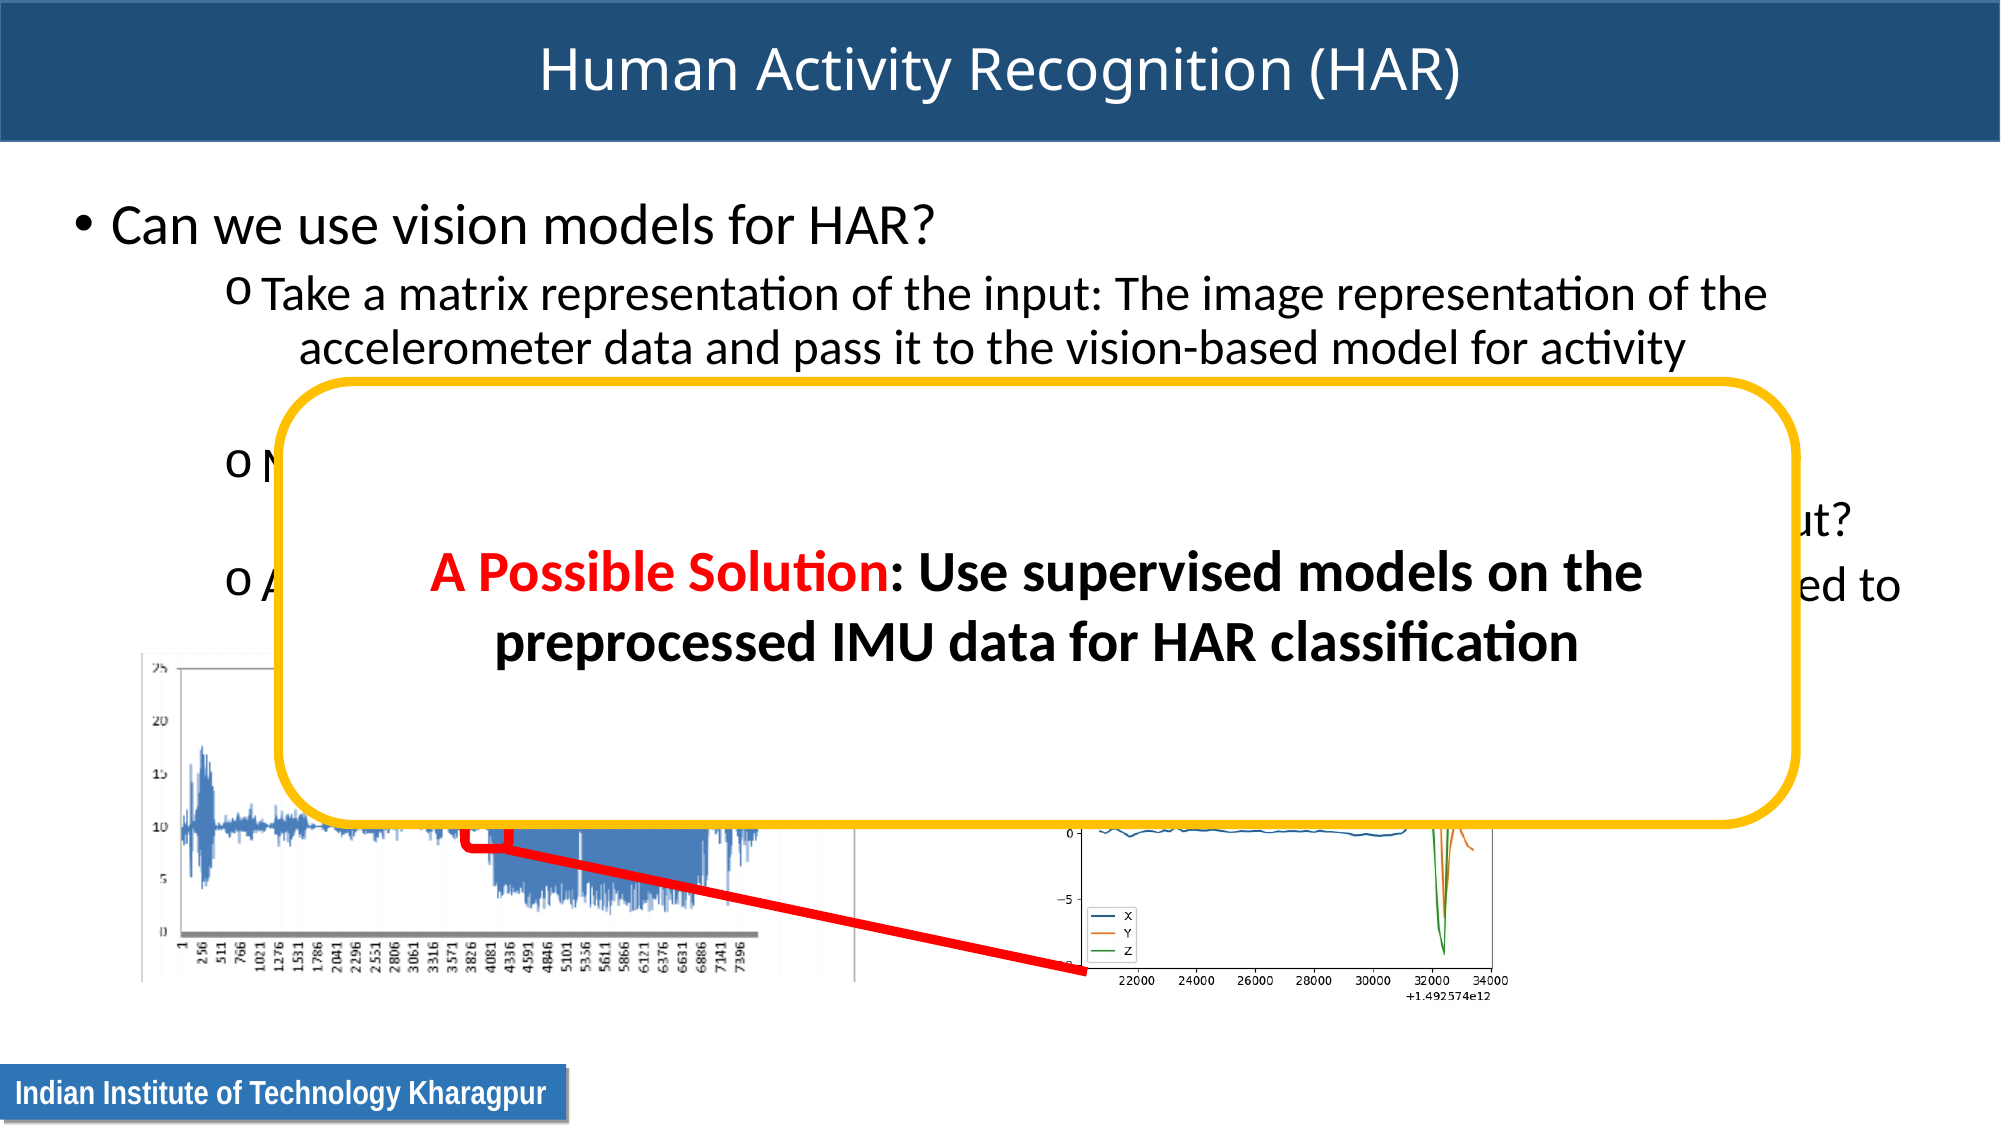

Human Activity Recognition (HAR)
# Can we use vision models for HAR?
Take a matrix representation of the input: The image representation of the accelerometer data and pass it to the vision-based model for activity classification?
May lose a lot of contextual information depending on the resolution and granularity of the data – what would be the optimal resolution for the input?
Also, data from multiple modalities (accelerometer, gyroscope, compass) need to be combined to define the motion model properly
A Possible Solution: Use supervised models on the preprocessed IMU data for HAR classification